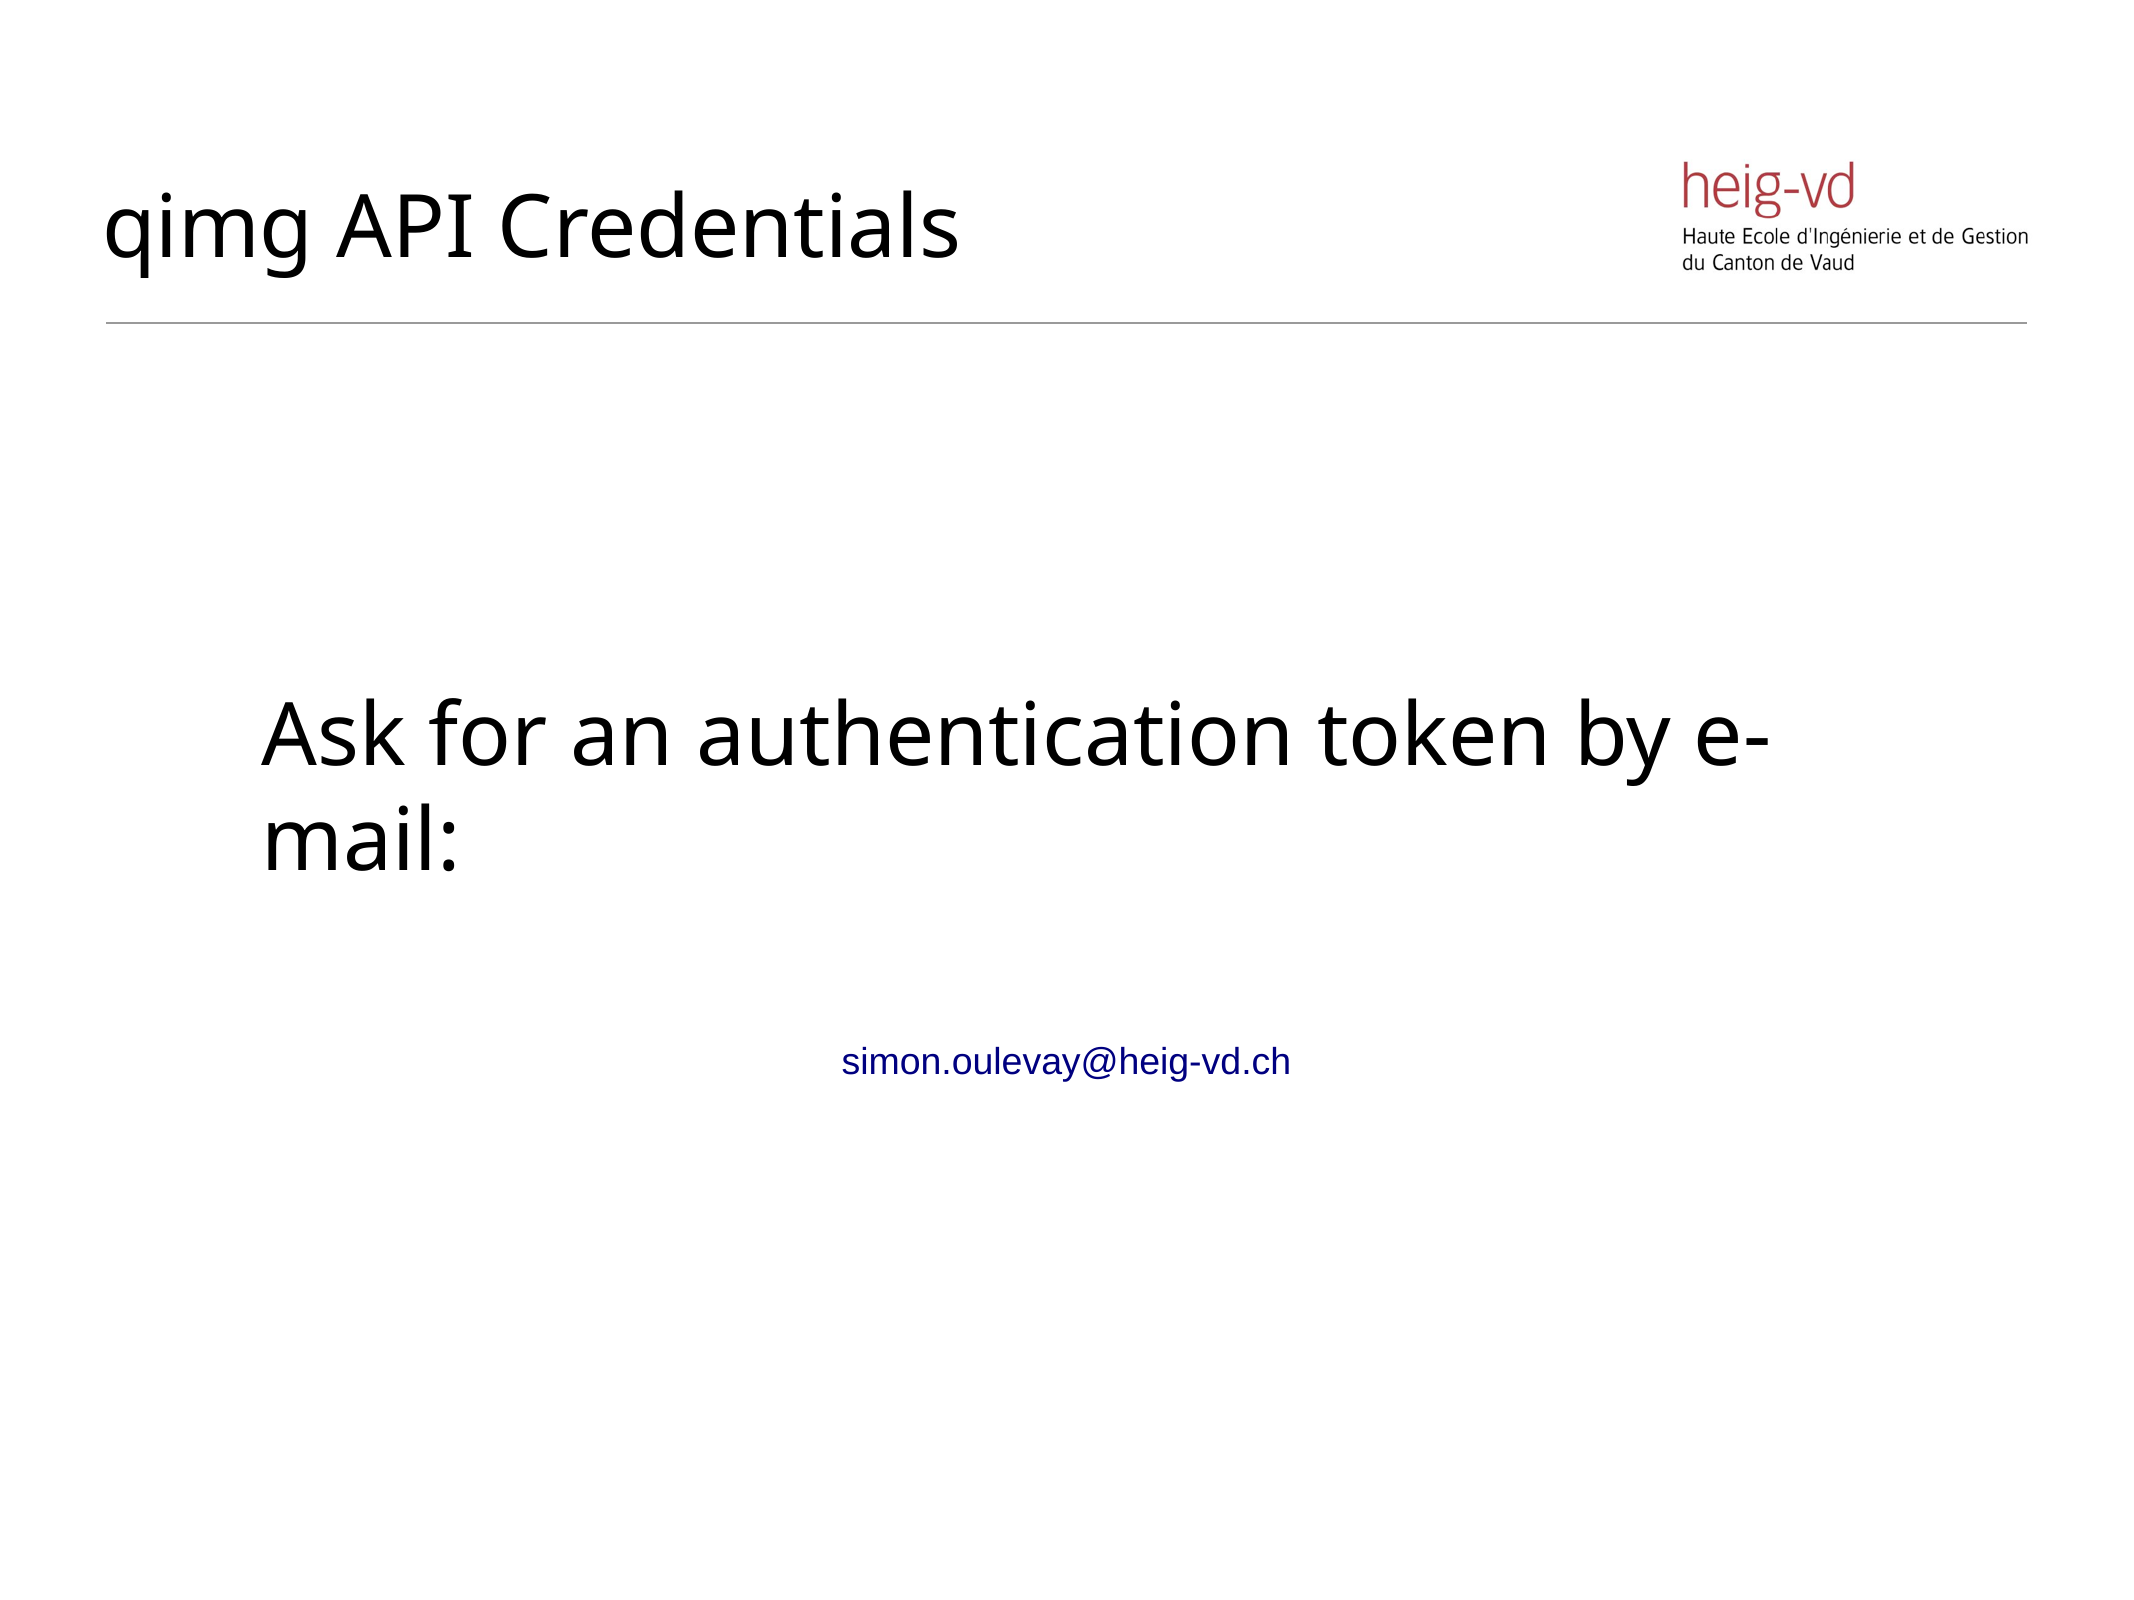

# qimg API Credentials
Ask for an authentication token by e-mail:
simon.oulevay@heig-vd.ch